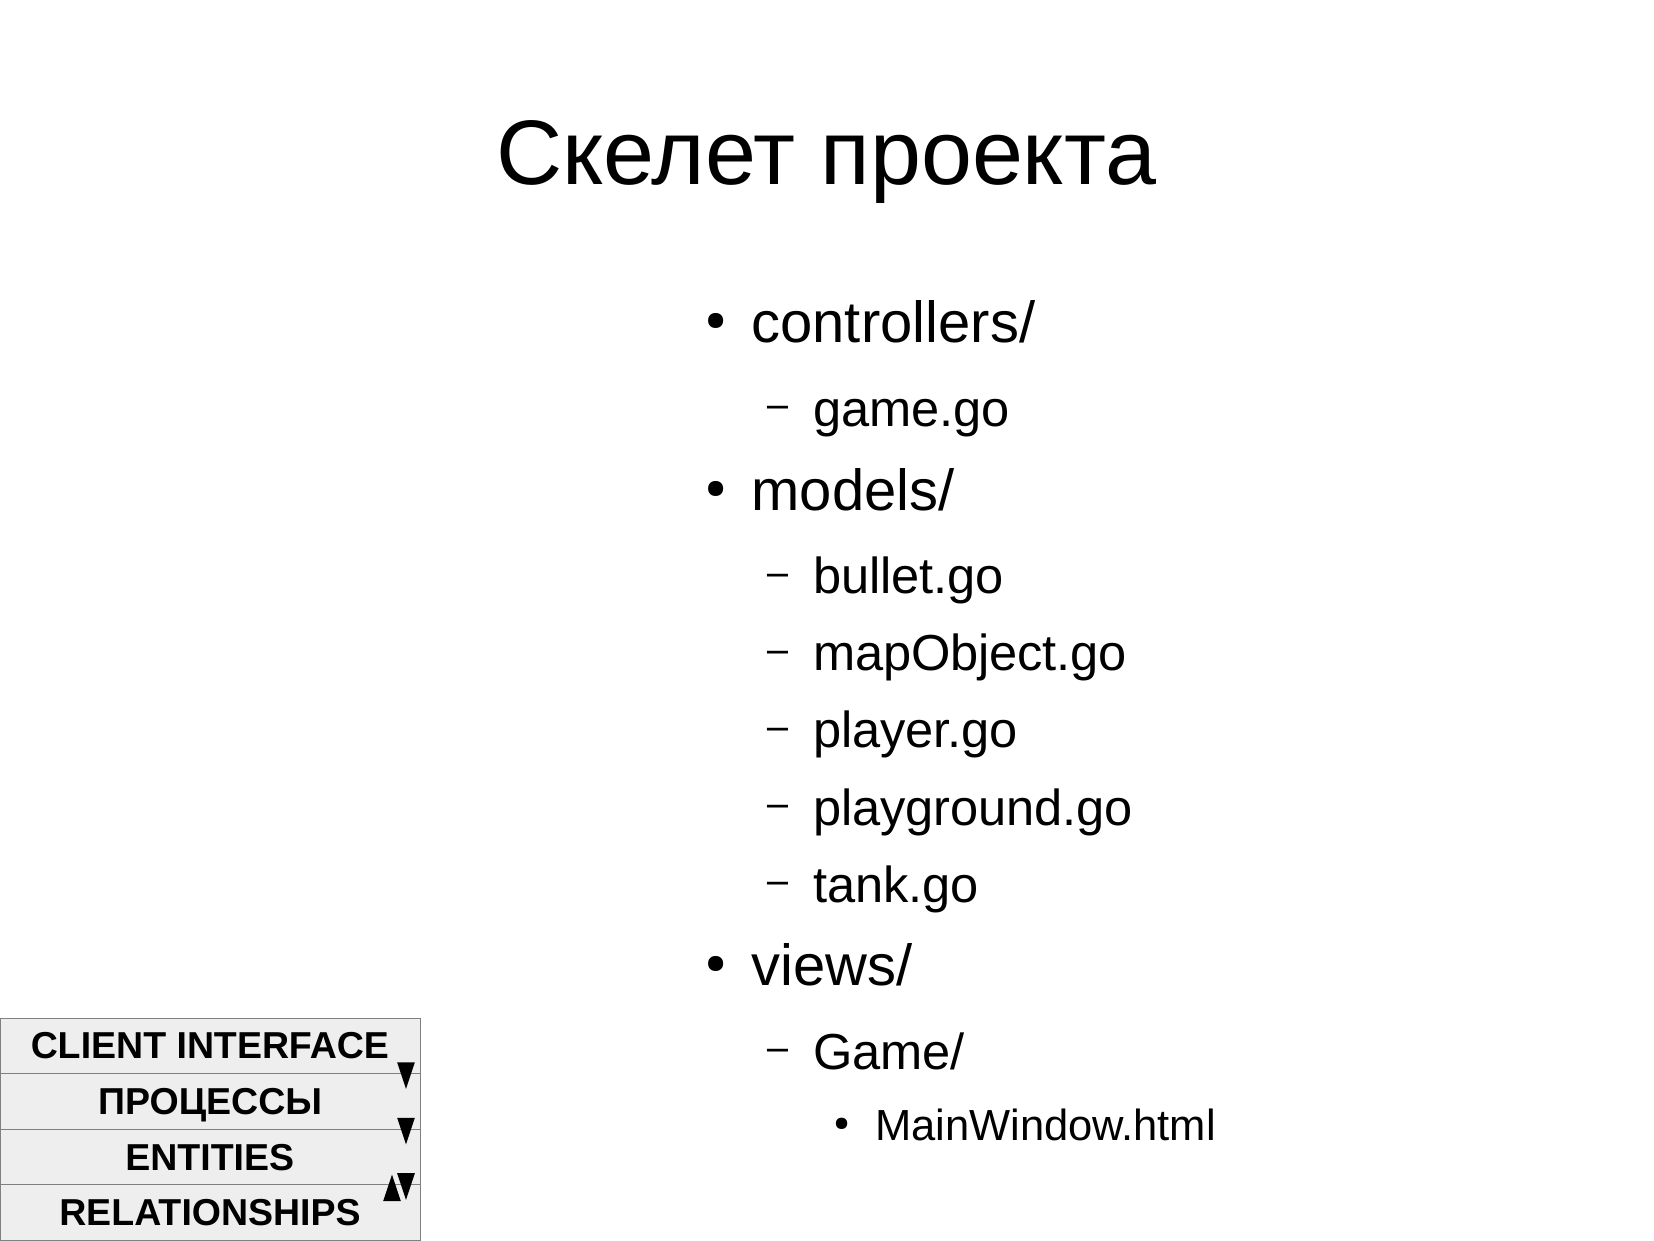

# Скелет проекта
controllers/
game.go
models/
bullet.go
mapObject.go
player.go
playground.go
tank.go
views/
Game/
MainWindow.html
CLIENT INTERFACE
ПРОЦЕССЫ
ENTITIES
RELATIONSHIPS